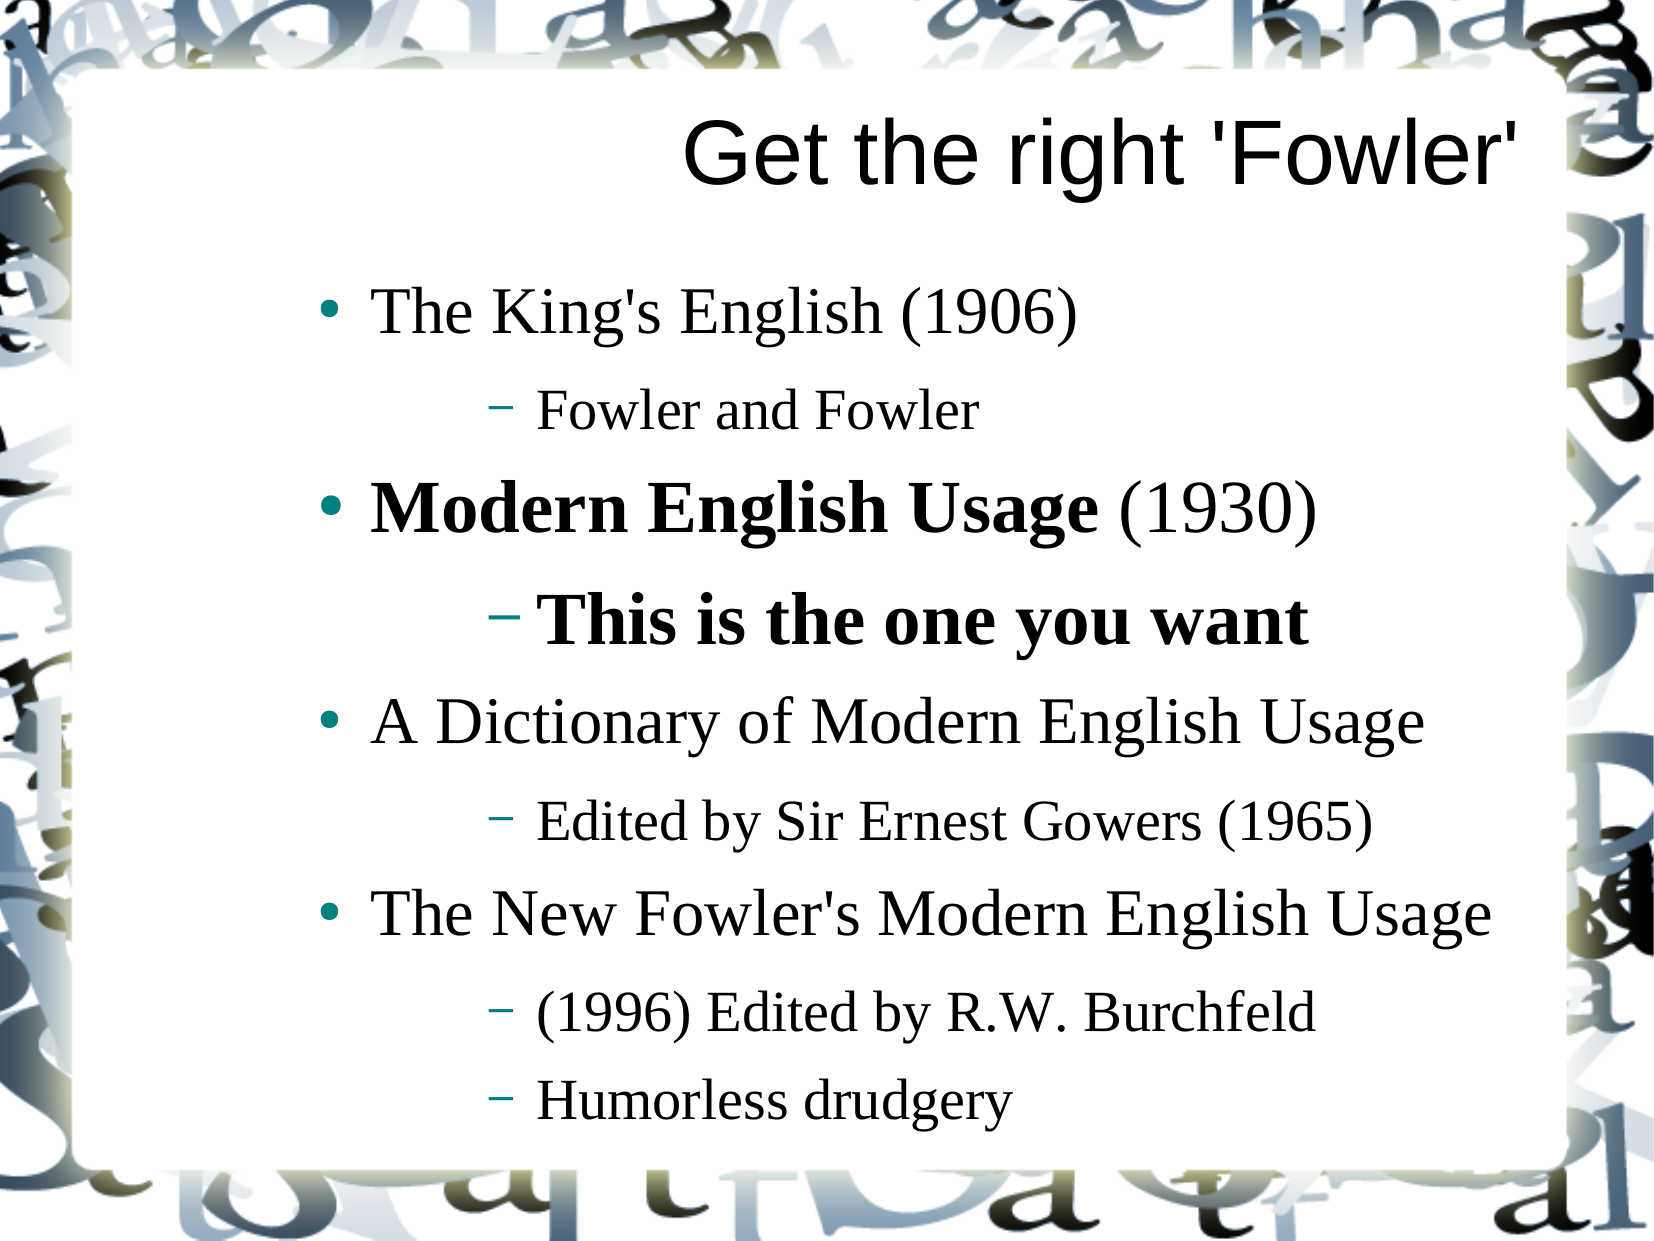

# Get the right 'Fowler'
The King's English (1906)
Fowler and Fowler
Modern English Usage (1930)
This is the one you want
A Dictionary of Modern English Usage
Edited by Sir Ernest Gowers (1965)
The New Fowler's Modern English Usage
(1996) Edited by R.W. Burchfeld
Humorless drudgery